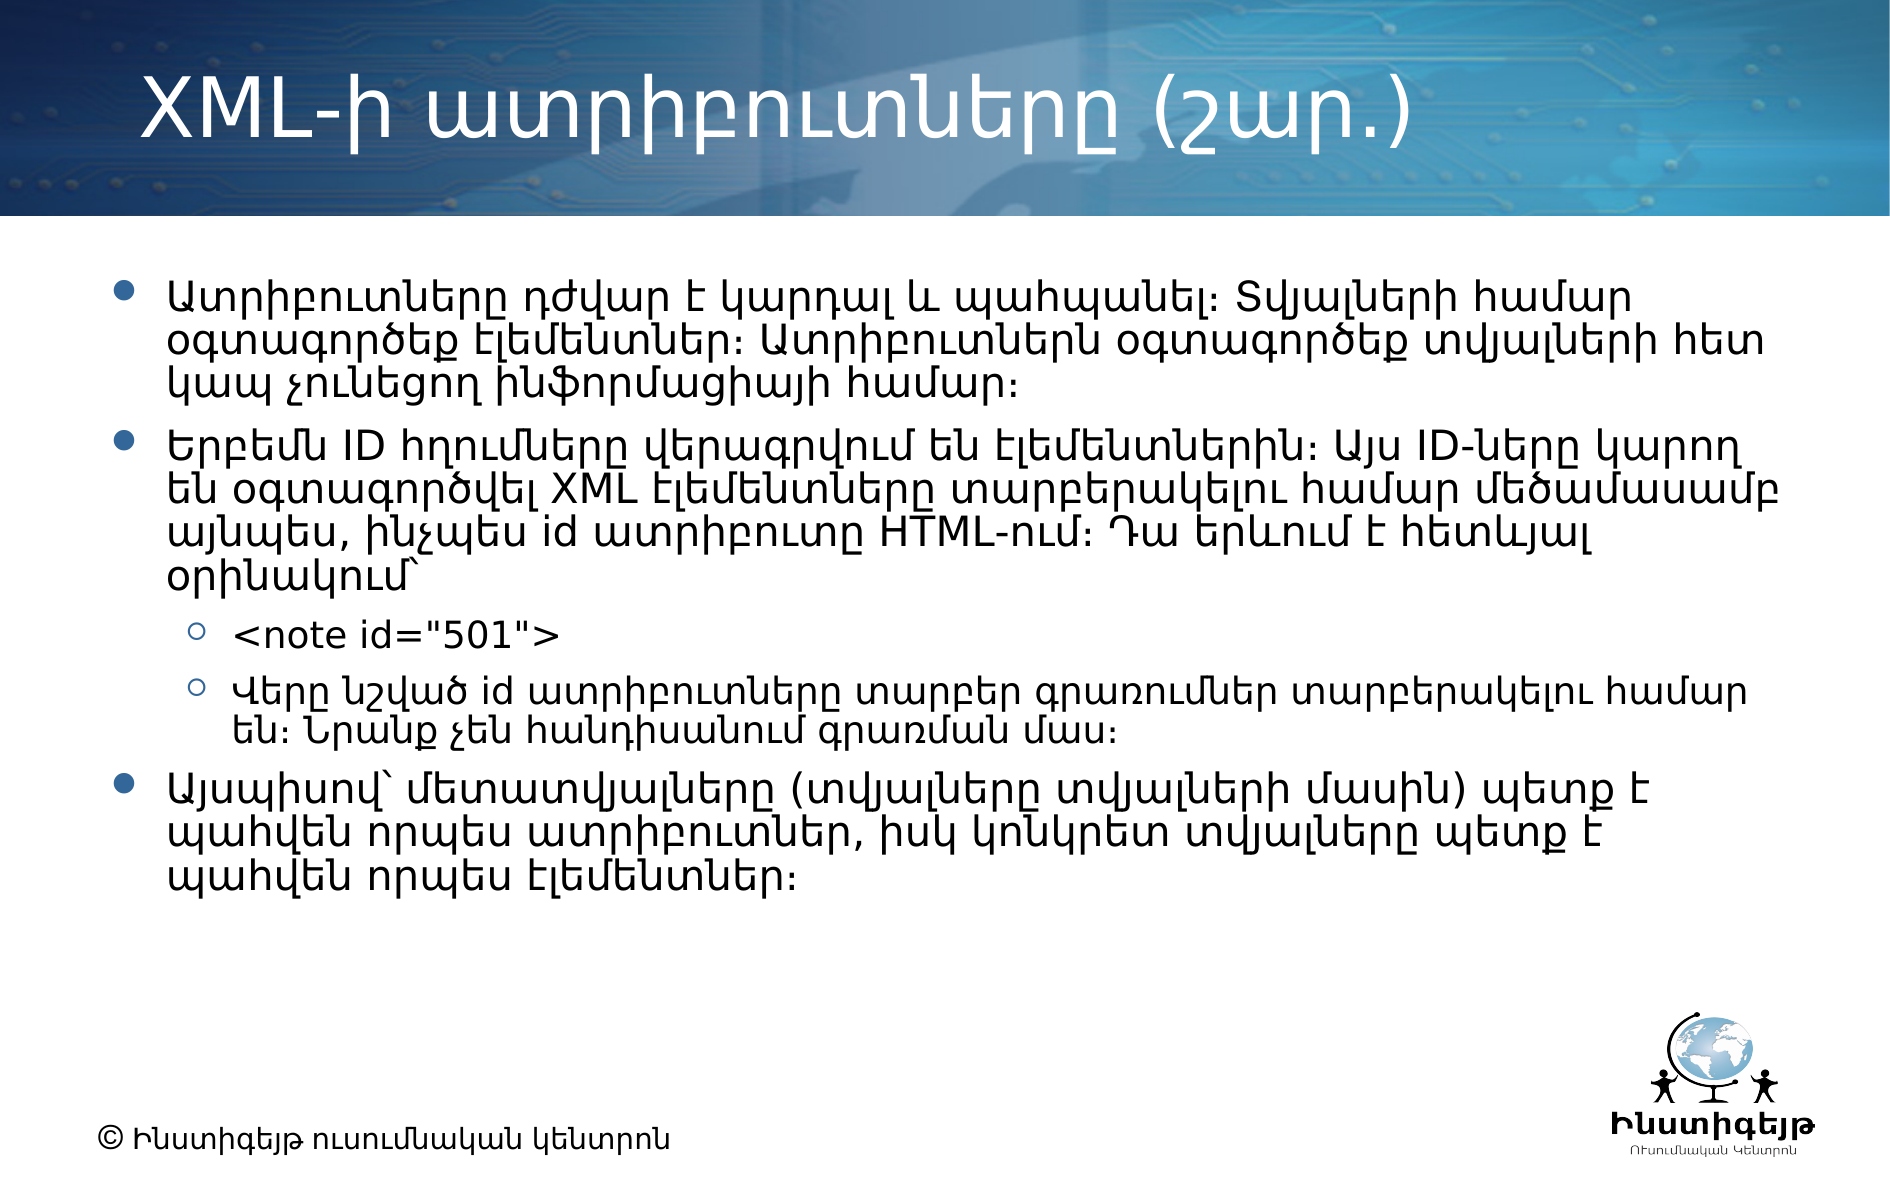

XML-ի ատրիբուտները (շար.)
# Ատրիբուտները դժվար է կարդալ և պահպանել։ Տվյալների համար օգտագործեք էլեմենտներ։ Ատրիբուտներն օգտագործեք տվյալների հետ կապ չունեցող ինֆորմացիայի համար։
Երբեմն ID հղումները վերագրվում են էլեմենտներին։ Այս ID-ները կարող են օգտագործվել XML էլեմենտները տարբերակելու համար մեծամասամբ այնպես, ինչպես id ատրիբուտը HTML-ում։ Դա երևում է հետևյալ օրինակում՝
<note id="501">
Վերը նշված id ատրիբուտները տարբեր գրառումներ տարբերակելու համար են։ Նրանք չեն հանդիսանում գրառման մաս։
Այսպիսով՝ մետատվյալները (տվյալները տվյալների մասին) պետք է պահվեն որպես ատրիբուտներ, իսկ կոնկրետ տվյալները պետք է պահվեն որպես էլեմենտներ։